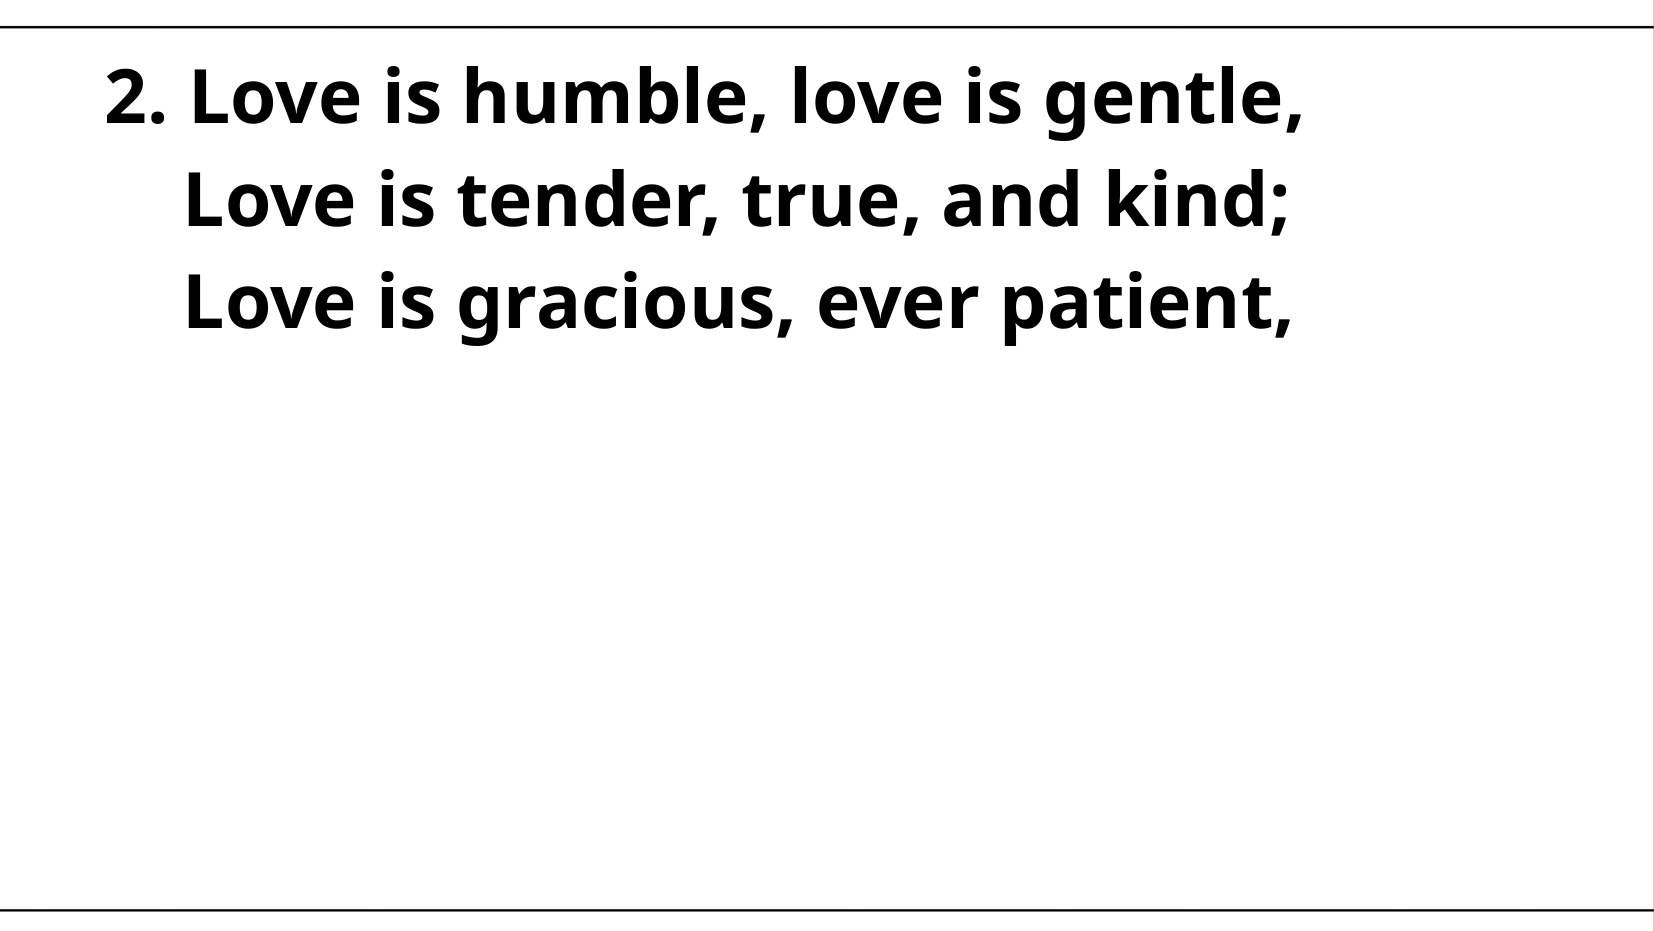

2. Love is humble, love is gentle,
 Love is tender, true, and kind;
 Love is gracious, ever patient,